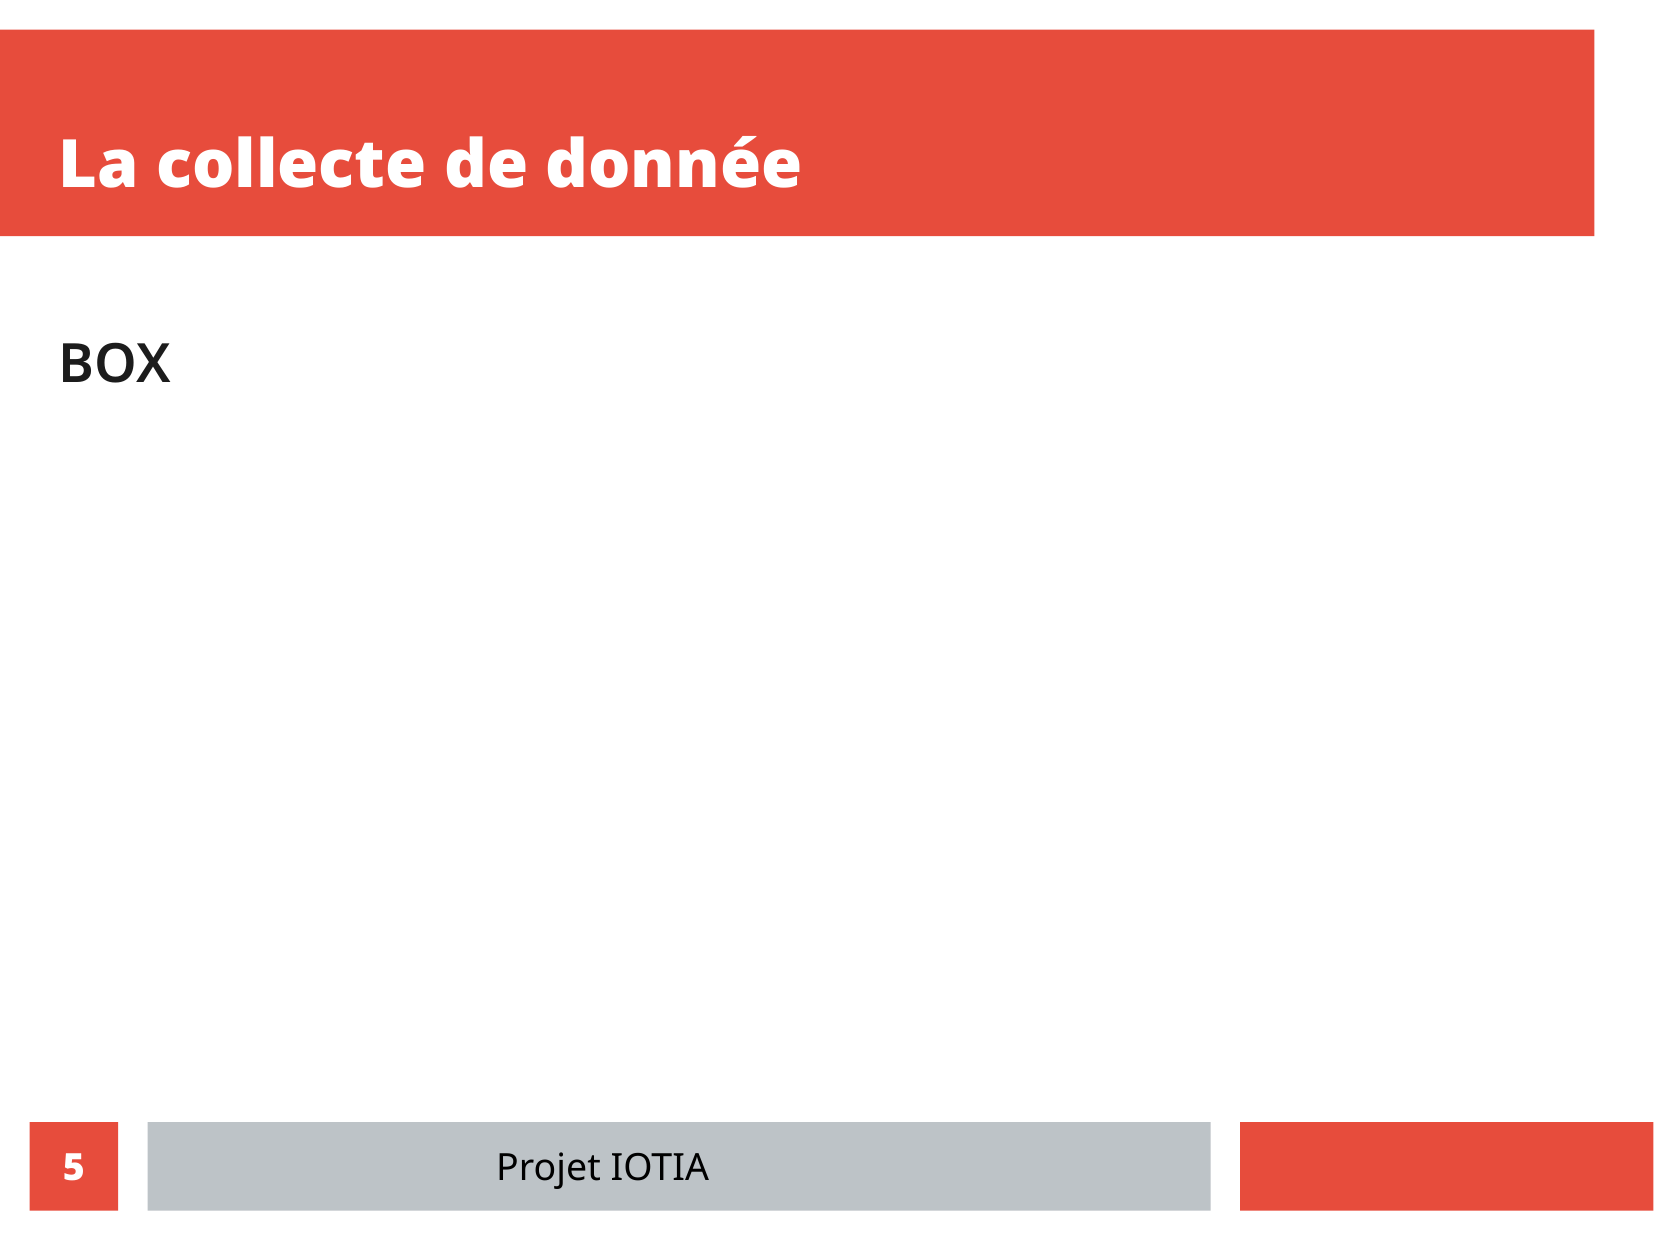

# La collecte de donnée
BOX
5